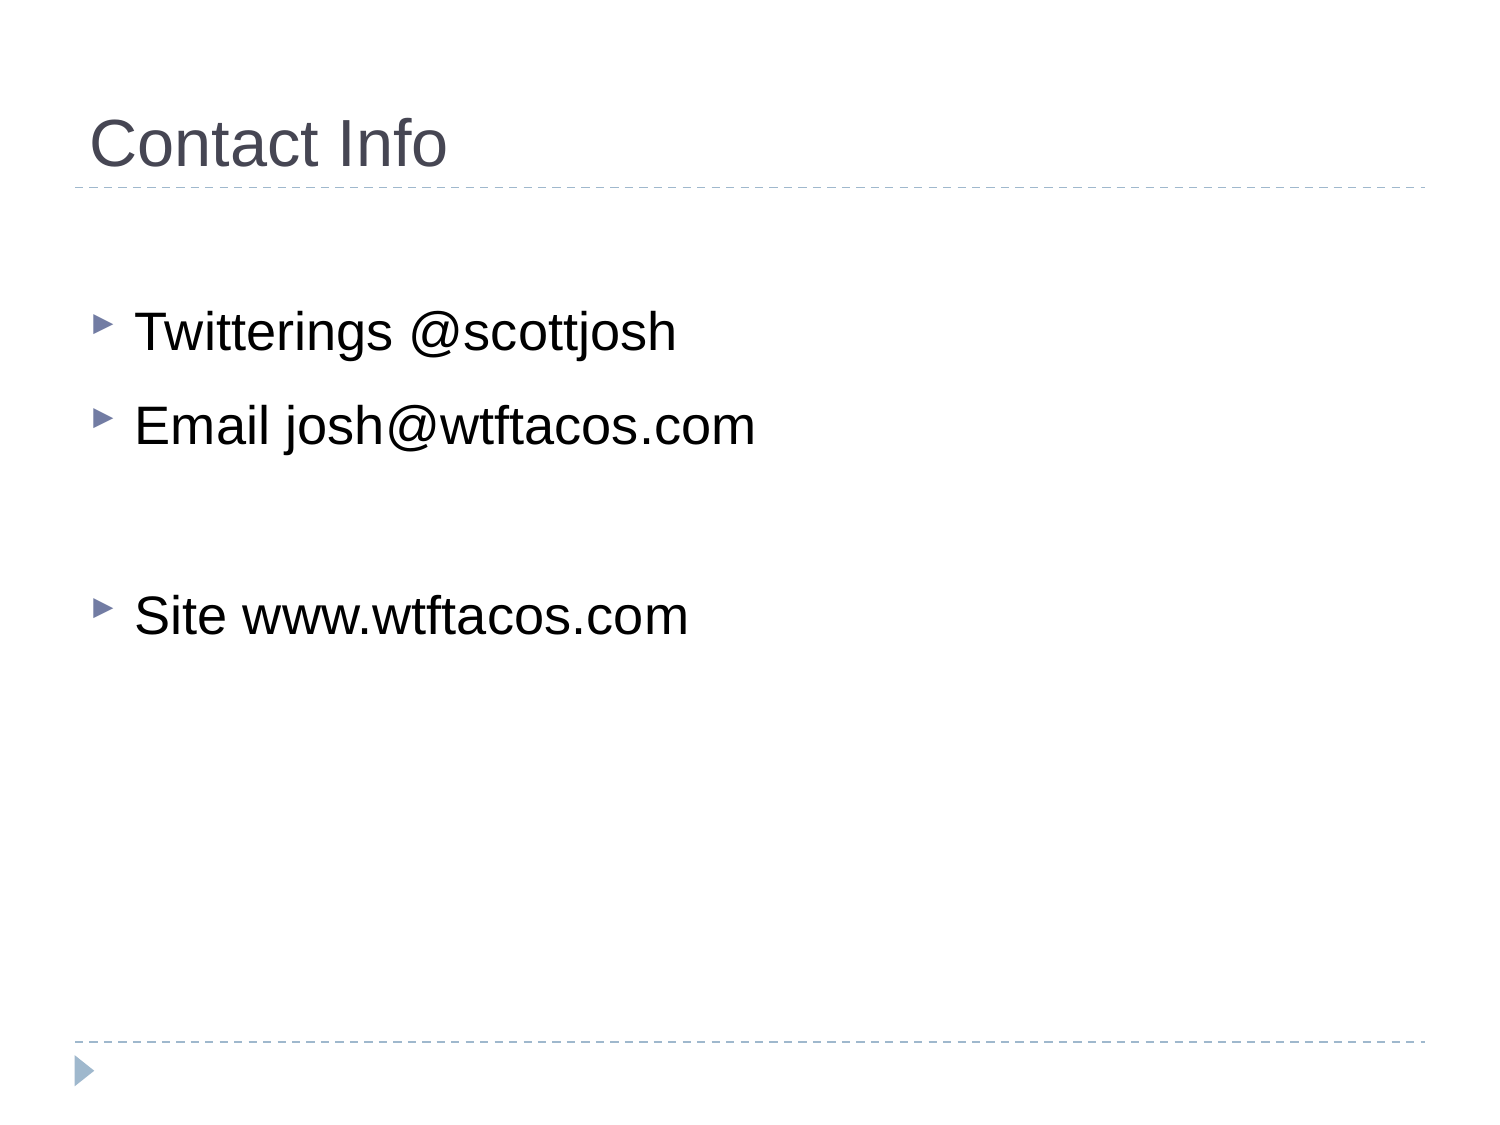

# Contact Info
Twitterings @scottjosh
Email josh@wtftacos.com
Site www.wtftacos.com